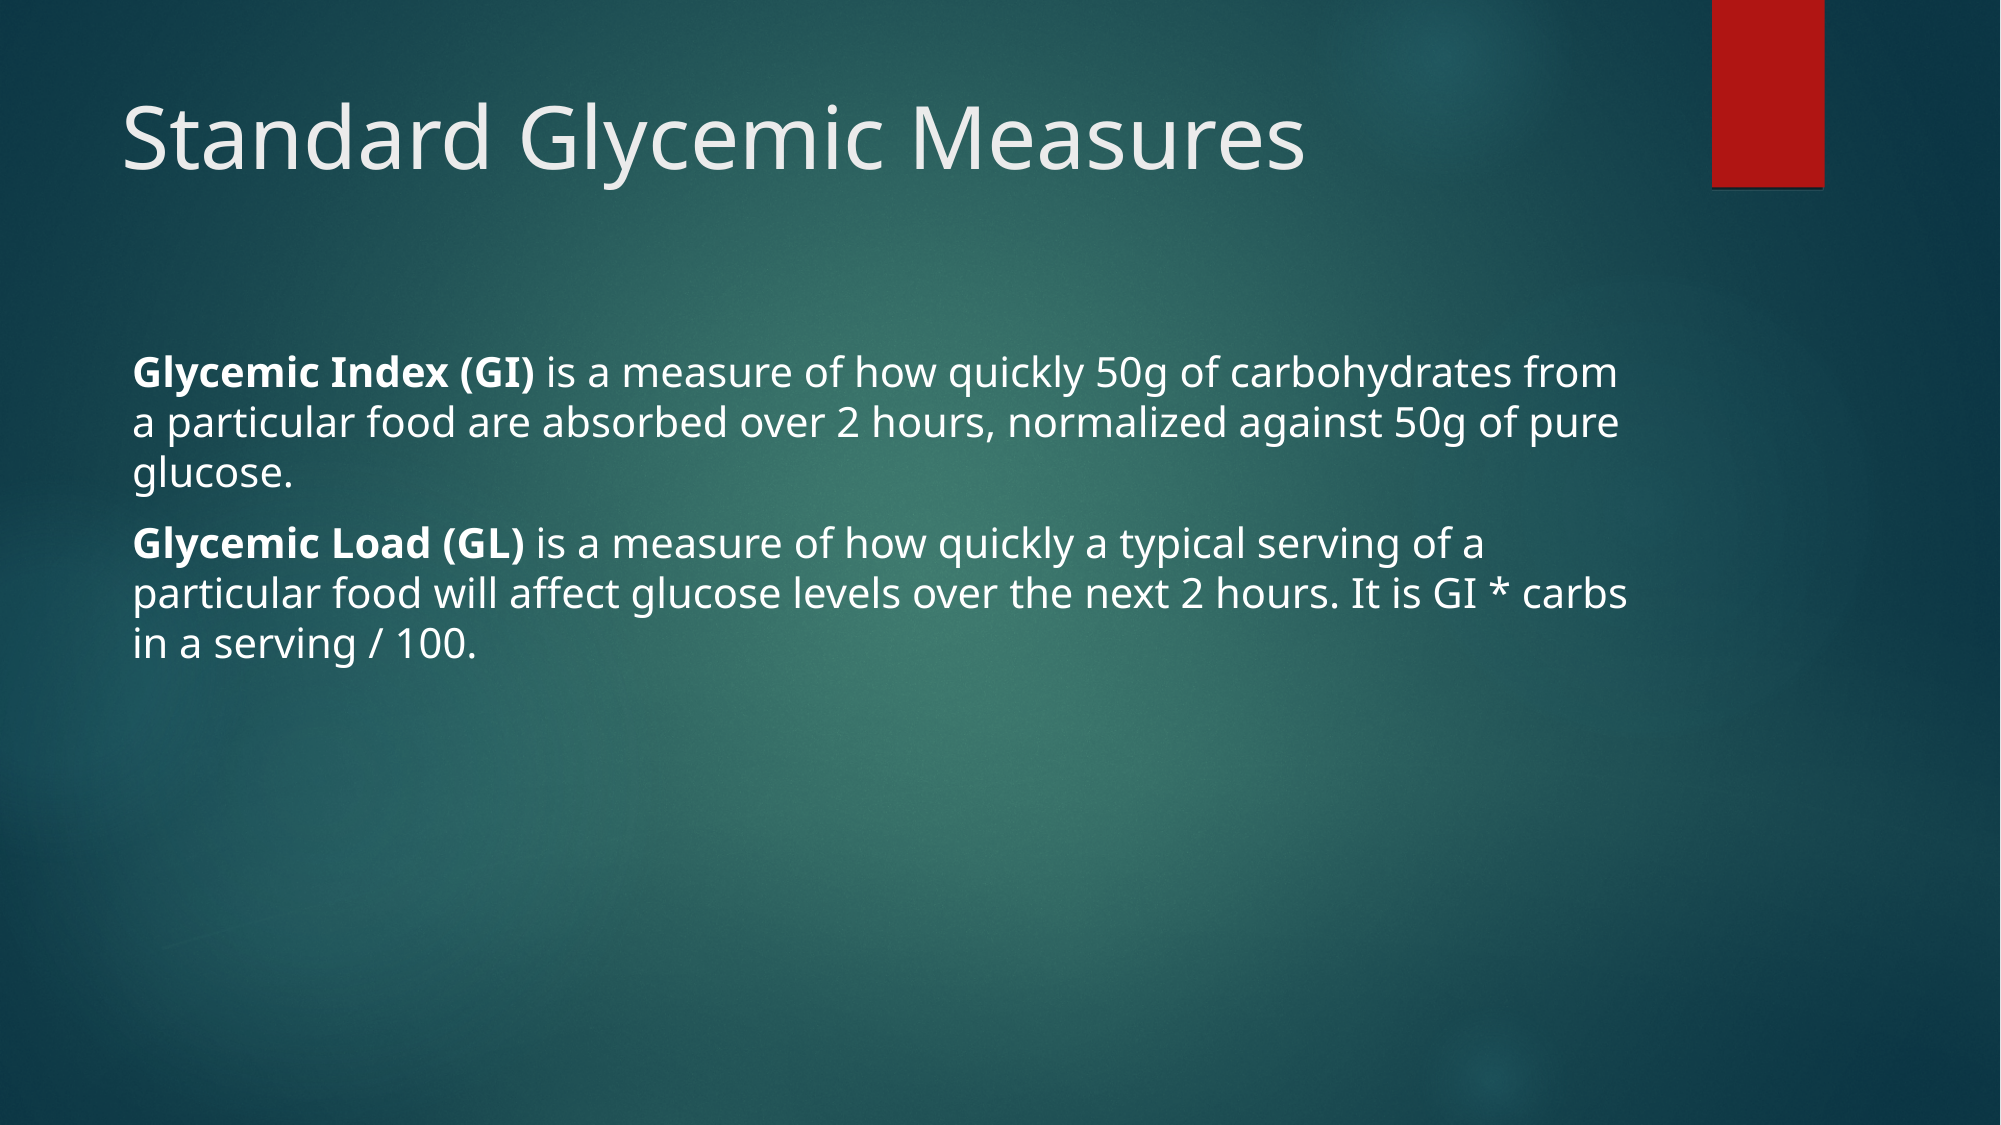

# Standard Glycemic Measures
Glycemic Index (GI) is a measure of how quickly 50g of carbohydrates from a particular food are absorbed over 2 hours, normalized against 50g of pure glucose.
Glycemic Load (GL) is a measure of how quickly a typical serving of a particular food will affect glucose levels over the next 2 hours. It is GI * carbs in a serving / 100.